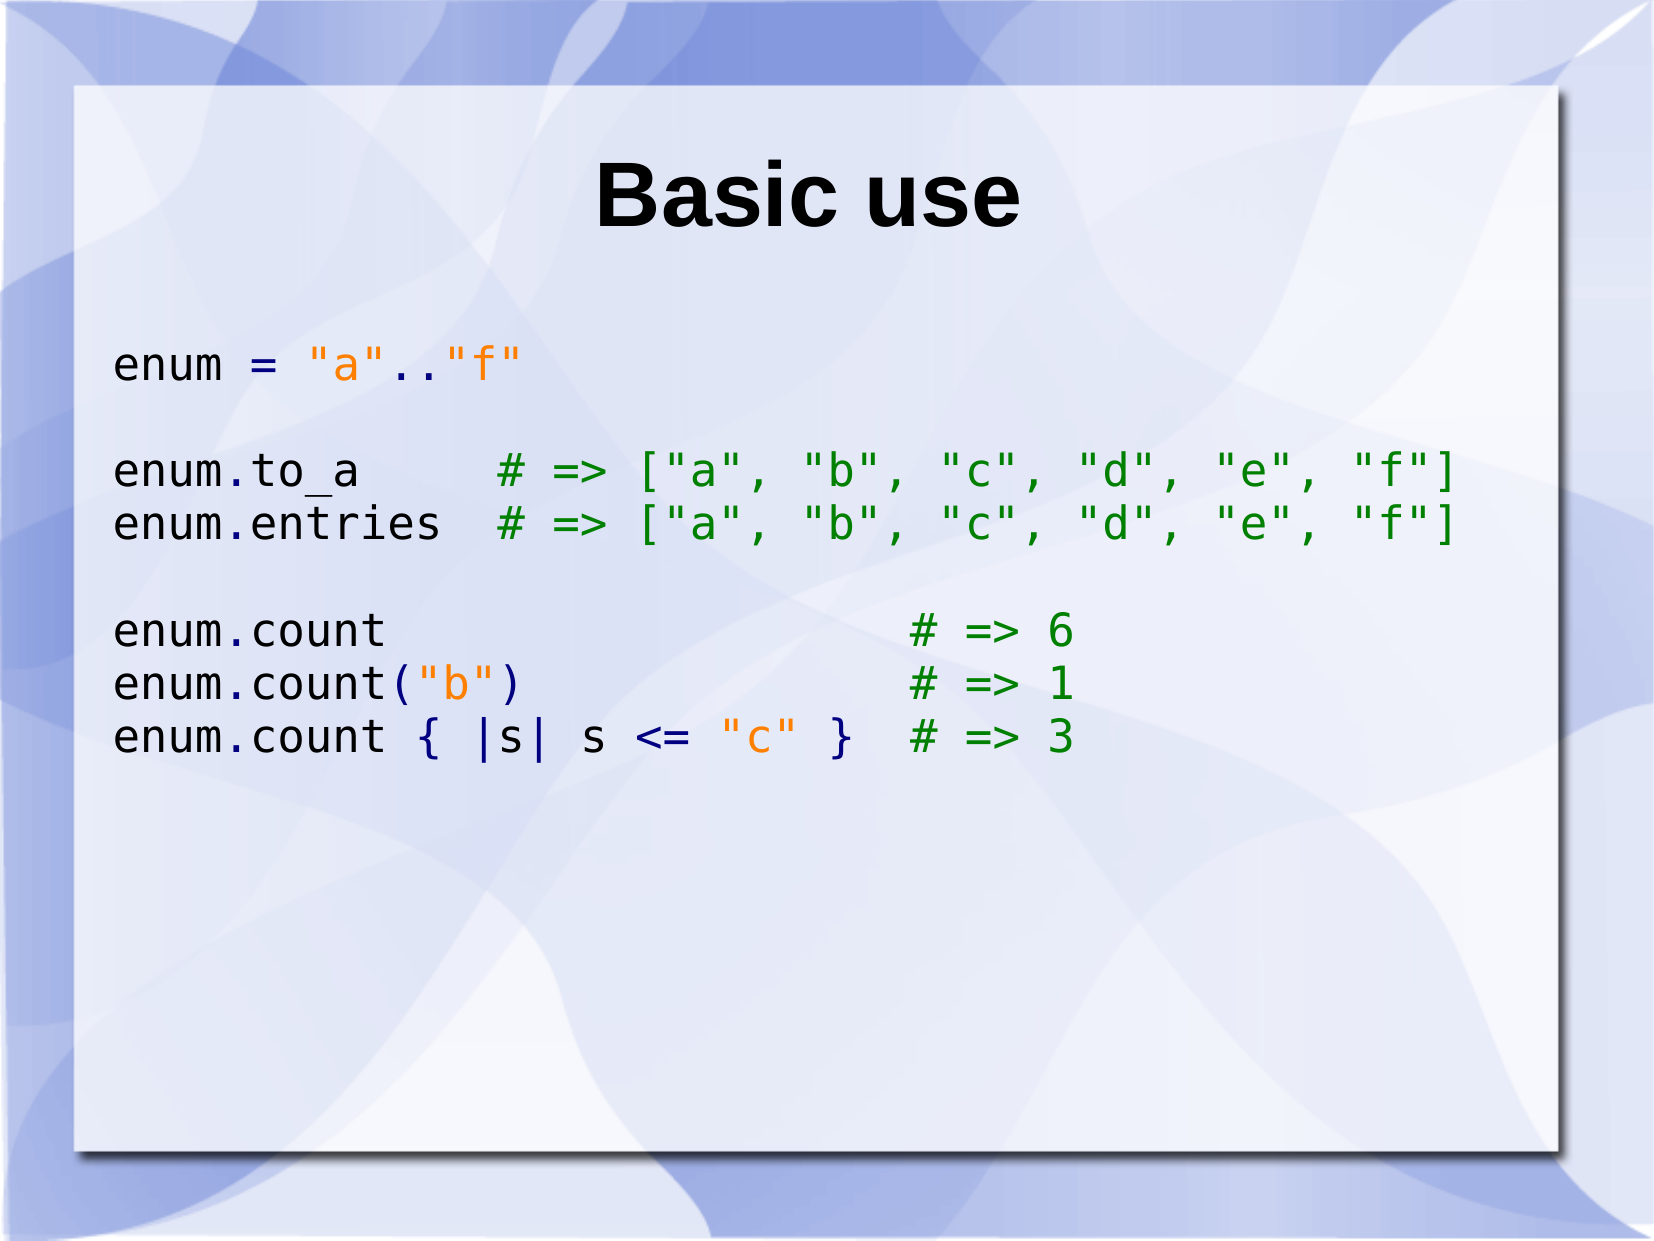

# Basic use
enum = "a".."f"
enum.to_a # => ["a", "b", "c", "d", "e", "f"]
enum.entries # => ["a", "b", "c", "d", "e", "f"]
enum.count # => 6
enum.count("b") # => 1
enum.count { |s| s <= "c" } # => 3